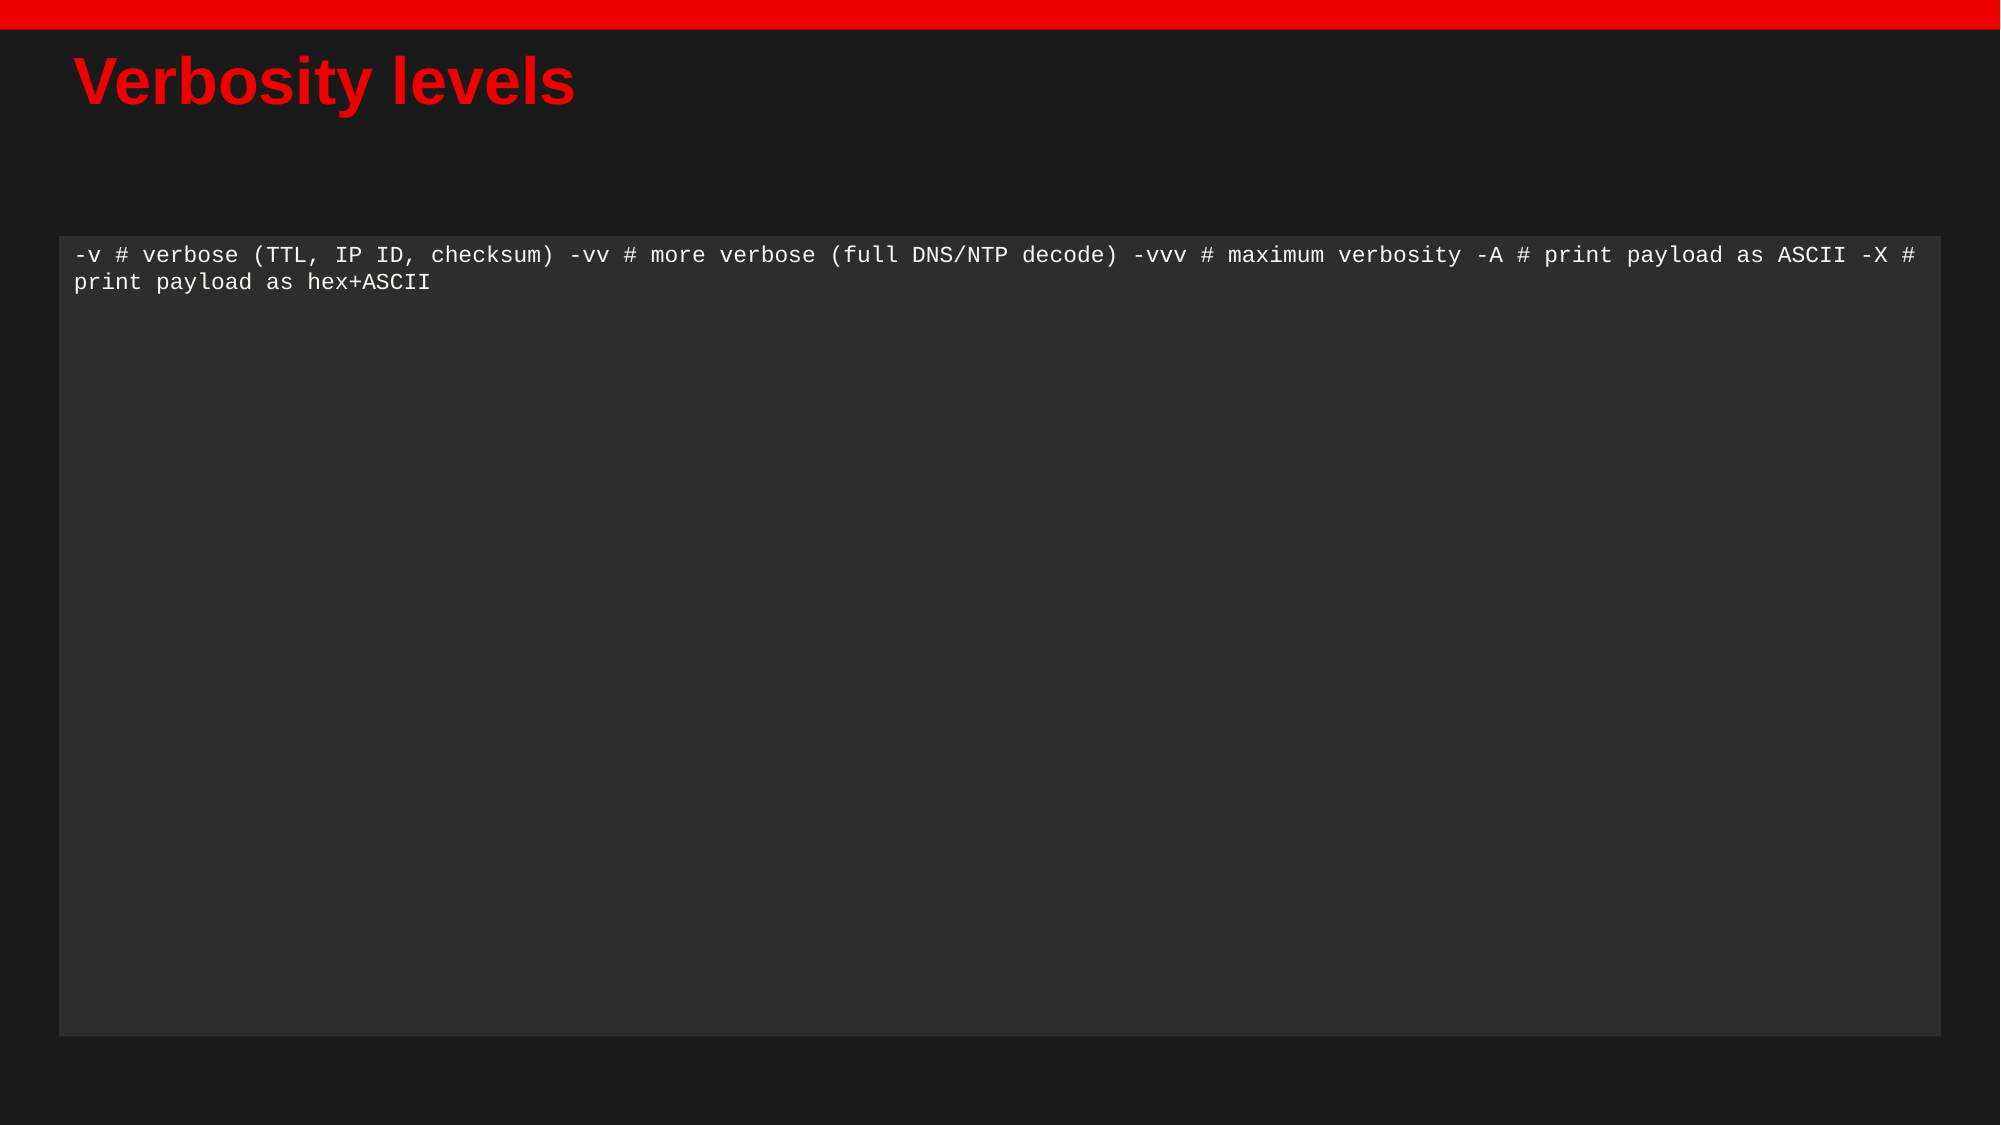

Verbosity levels
-v # verbose (TTL, IP ID, checksum) -vv # more verbose (full DNS/NTP decode) -vvv # maximum verbosity -A # print payload as ASCII -X # print payload as hex+ASCII